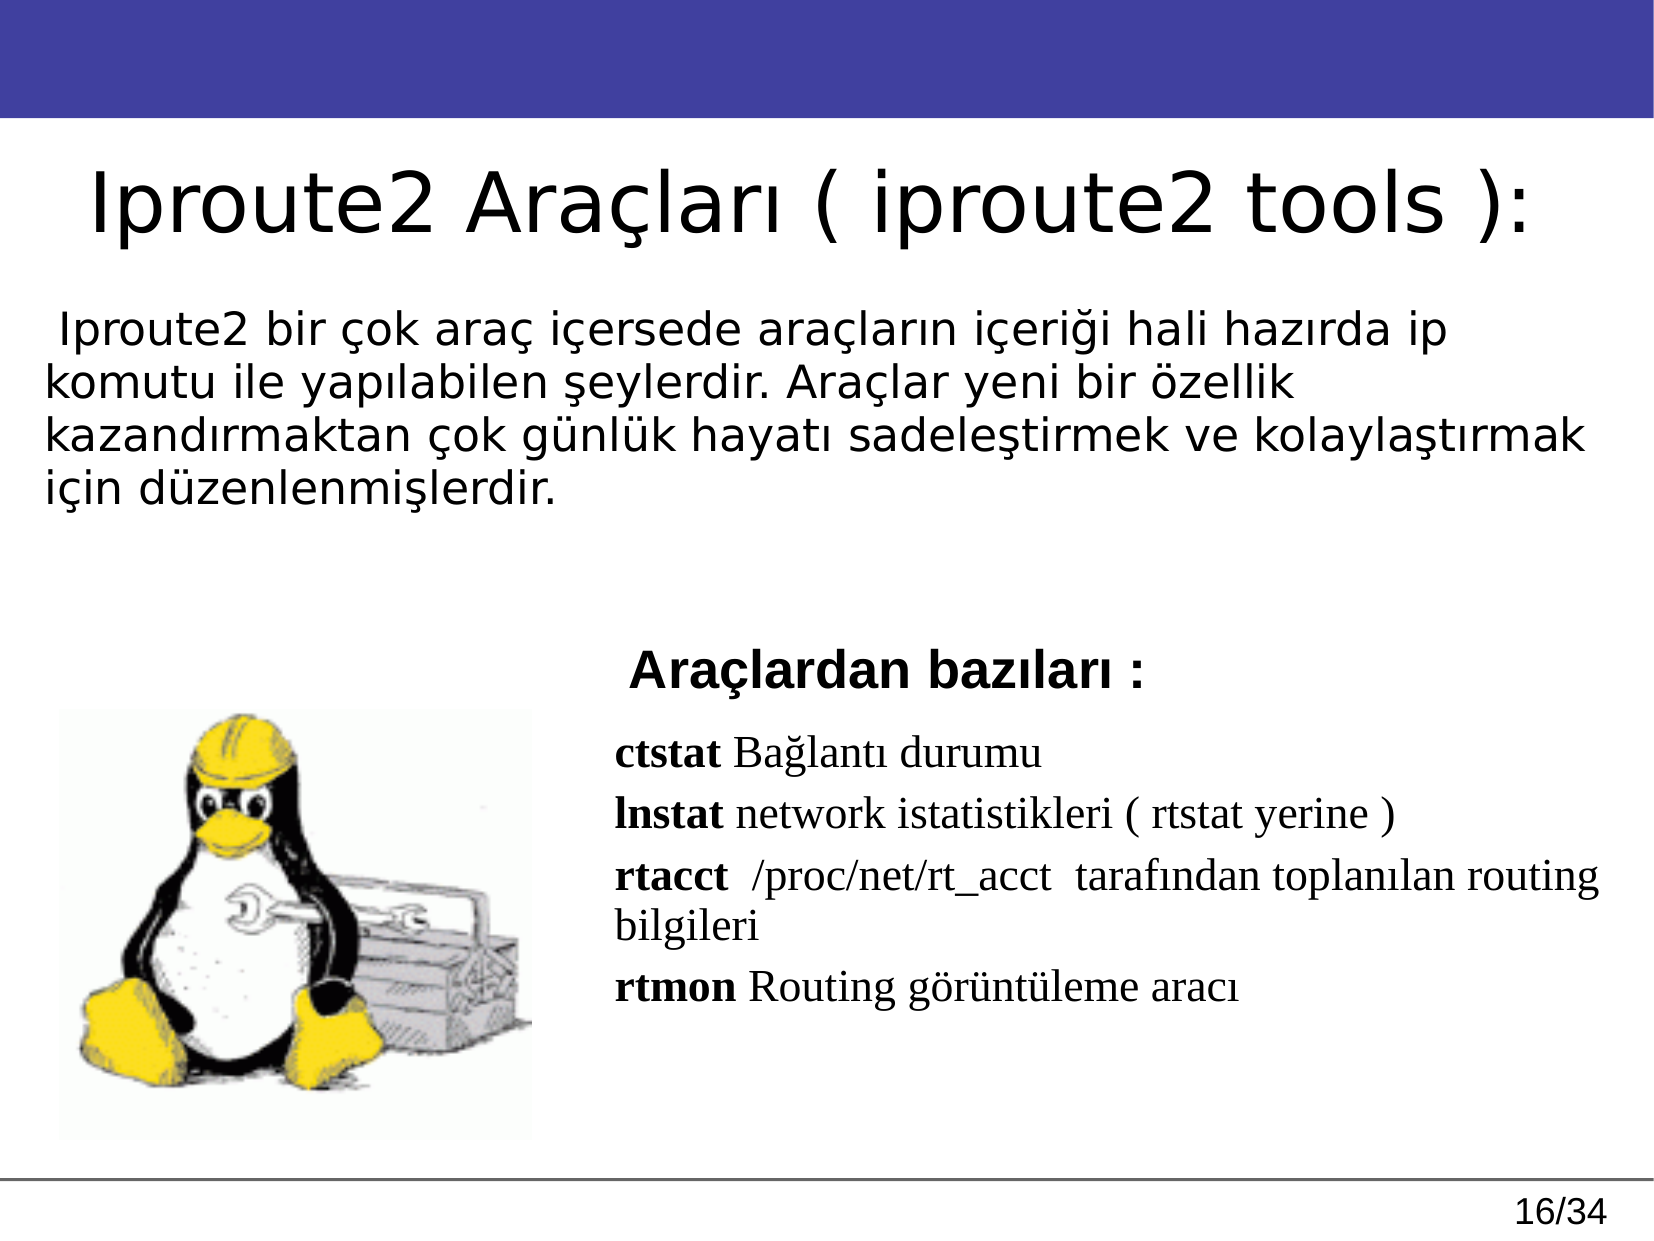

Iproute2 Araçları ( iproute2 tools ):
 Iproute2 bir çok araç içersede araçların içeriği hali hazırda ip komutu ile yapılabilen şeylerdir. Araçlar yeni bir özellik kazandırmaktan çok günlük hayatı sadeleştirmek ve kolaylaştırmak için düzenlenmişlerdir.
Araçlardan bazıları :
ctstat Bağlantı durumu
lnstat network istatistikleri ( rtstat yerine )
rtacct /proc/net/rt_acct tarafından toplanılan routing bilgileri
rtmon Routing görüntüleme aracı